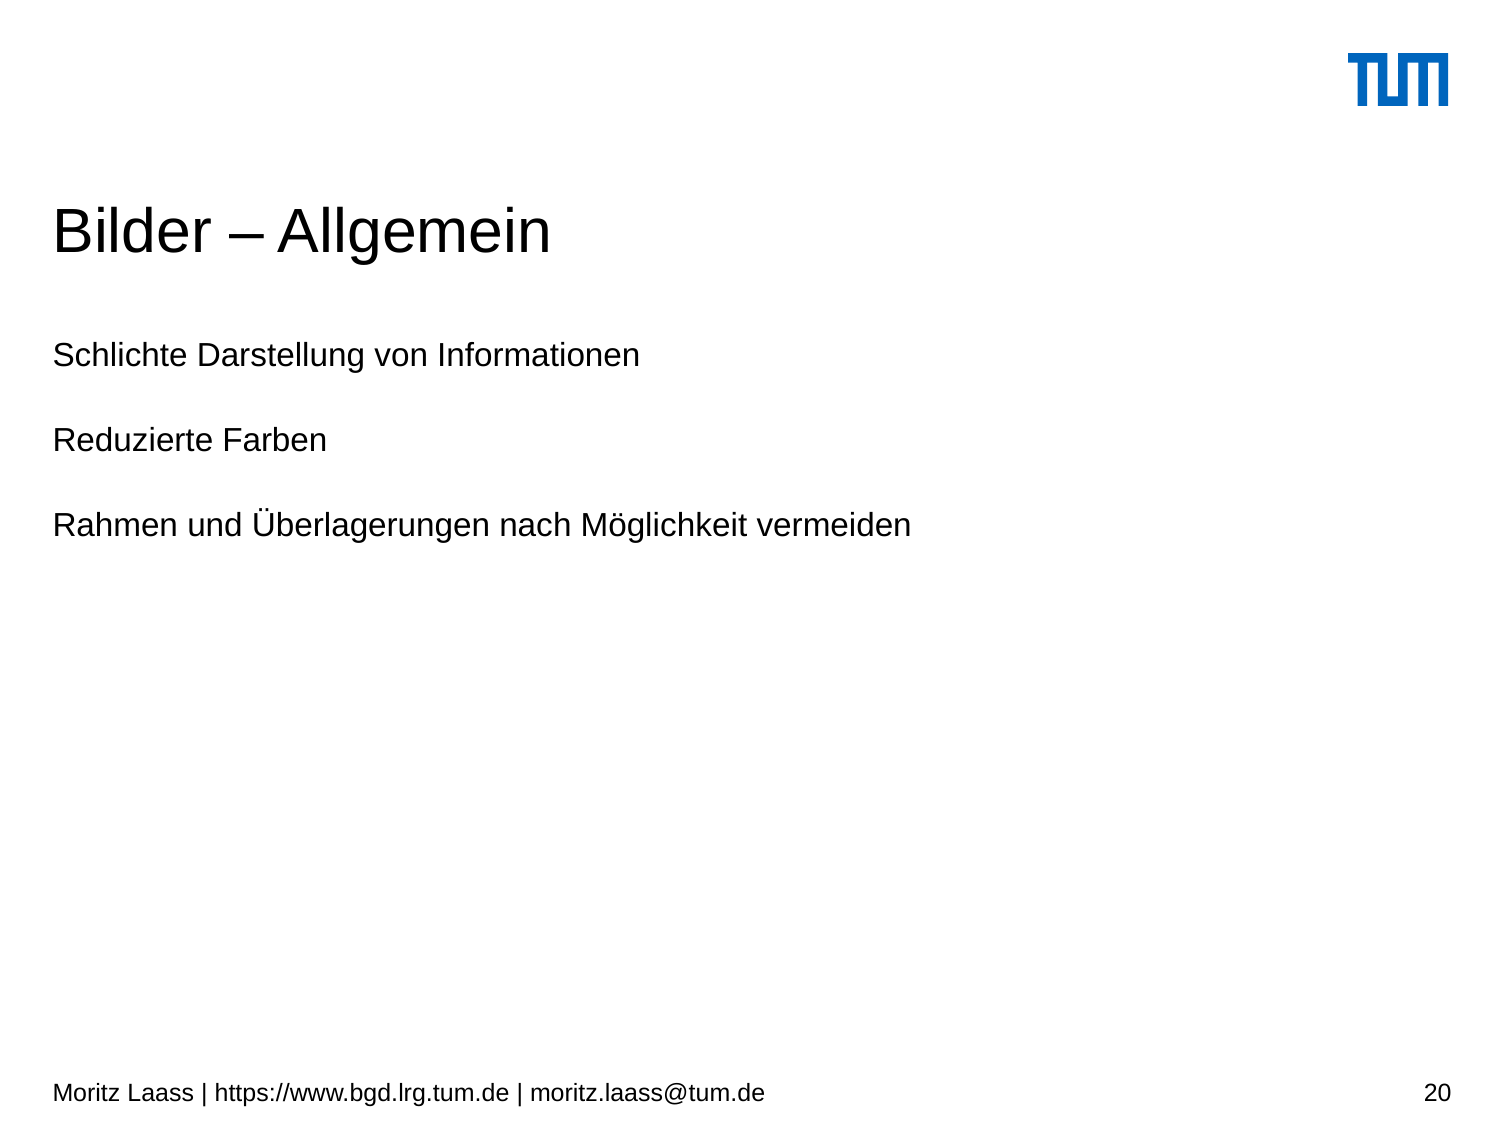

# Bilder – Allgemein
Schlichte Darstellung von Informationen
Reduzierte Farben
Rahmen und Überlagerungen nach Möglichkeit vermeiden
Moritz Laass | https://www.bgd.lrg.tum.de | moritz.laass@tum.de
20